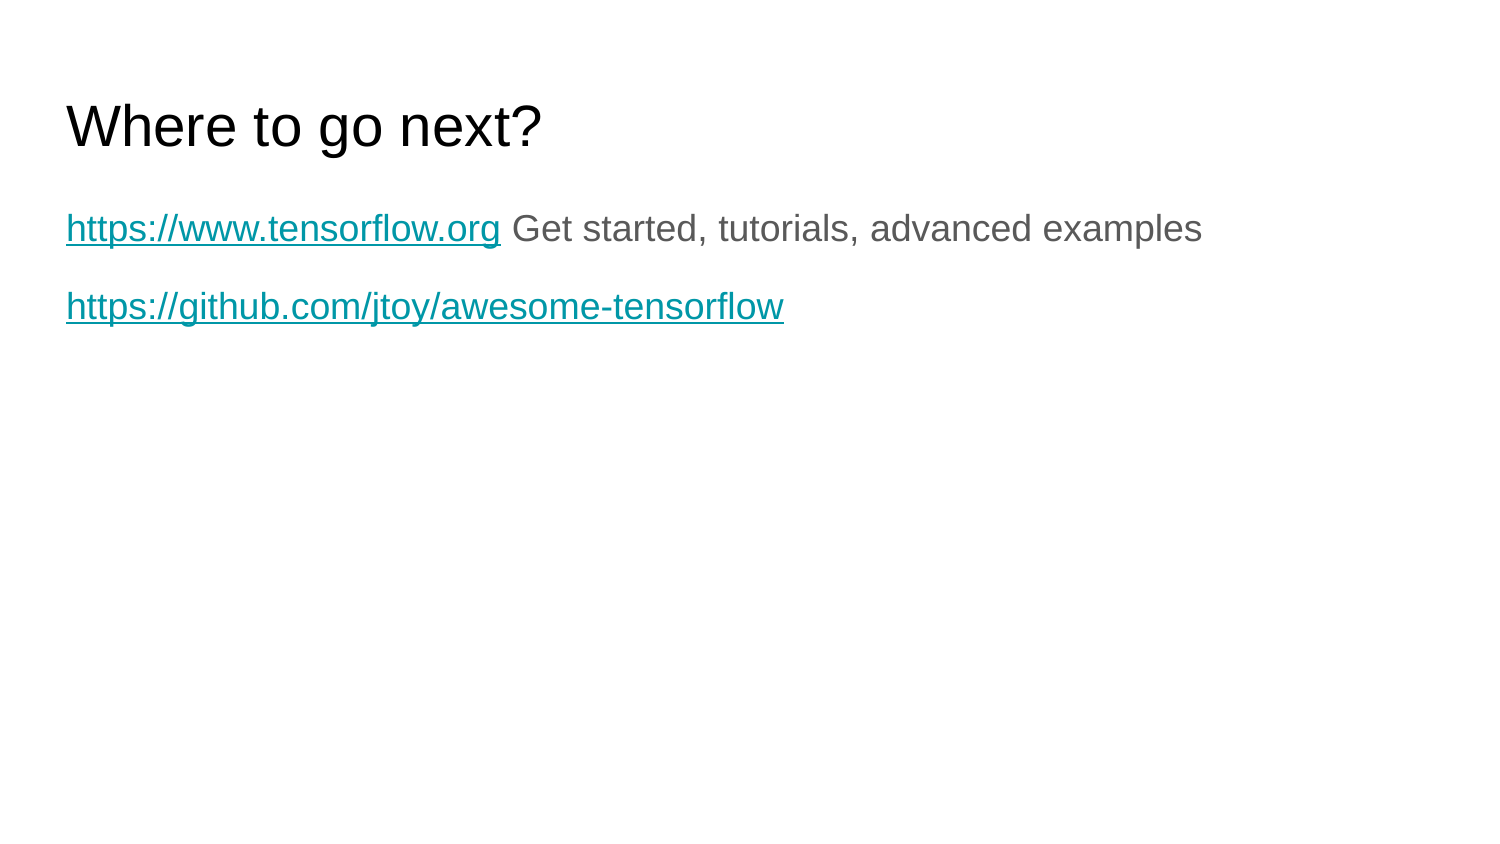

# Where to go next?
https://www.tensorflow.org Get started, tutorials, advanced examples
https://github.com/jtoy/awesome-tensorflow